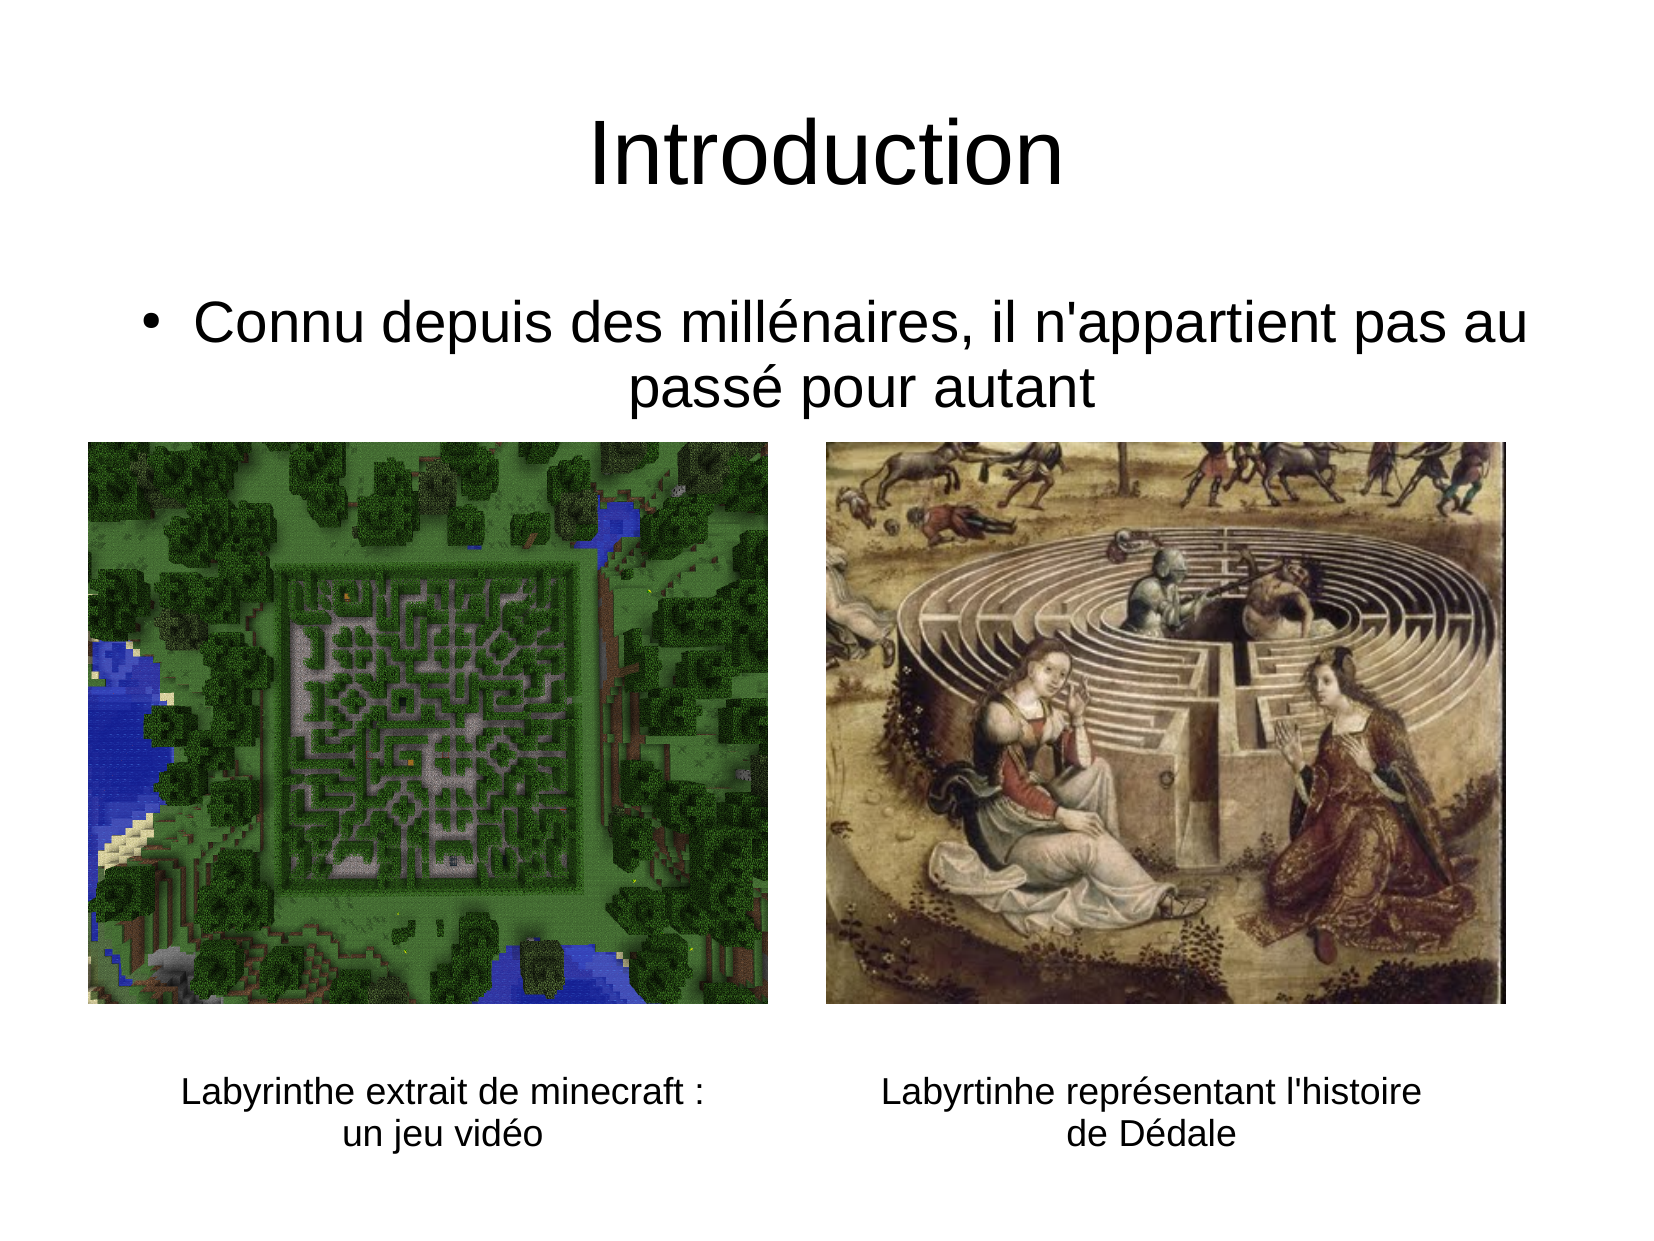

# Introduction
Connu depuis des millénaires, il n'appartient pas au passé pour autant
Labyrinthe extrait de minecraft : un jeu vidéo
Labyrtinhe représentant l'histoire de Dédale